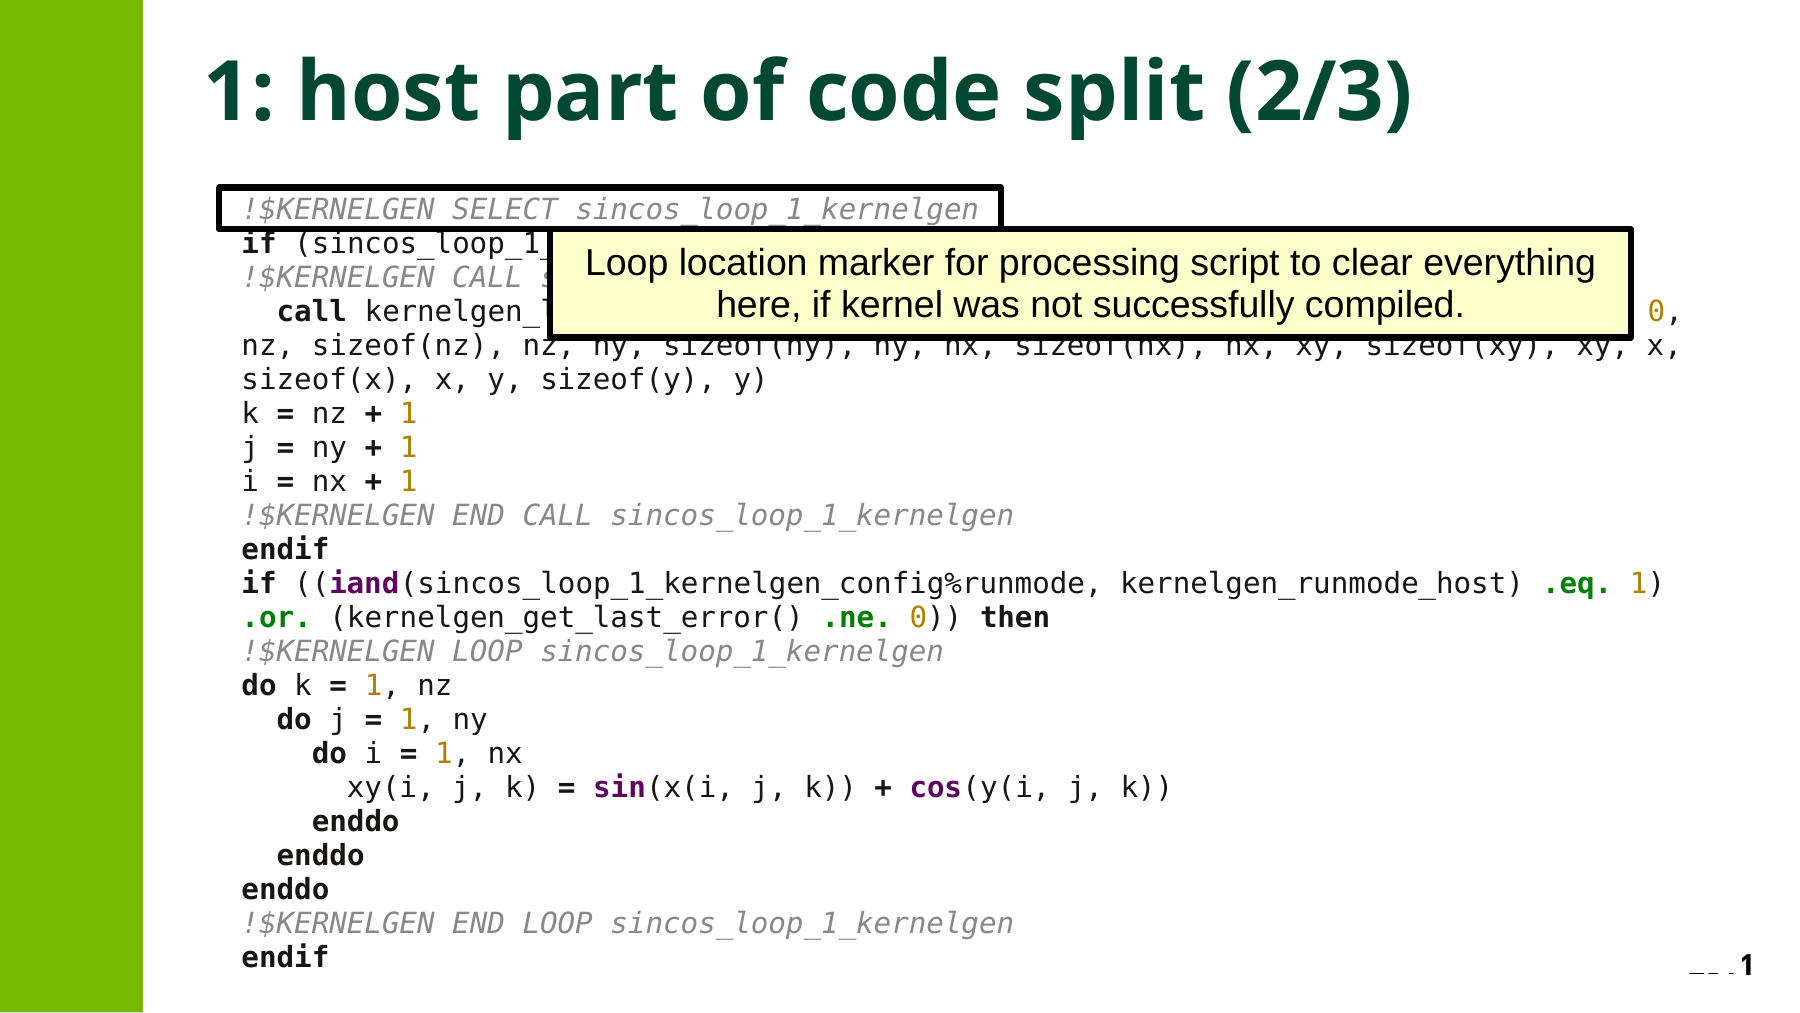

# 1: host part of code split (2/3)
Loop location marker for processing script to clear everything
here, if kernel was not successfully compiled.